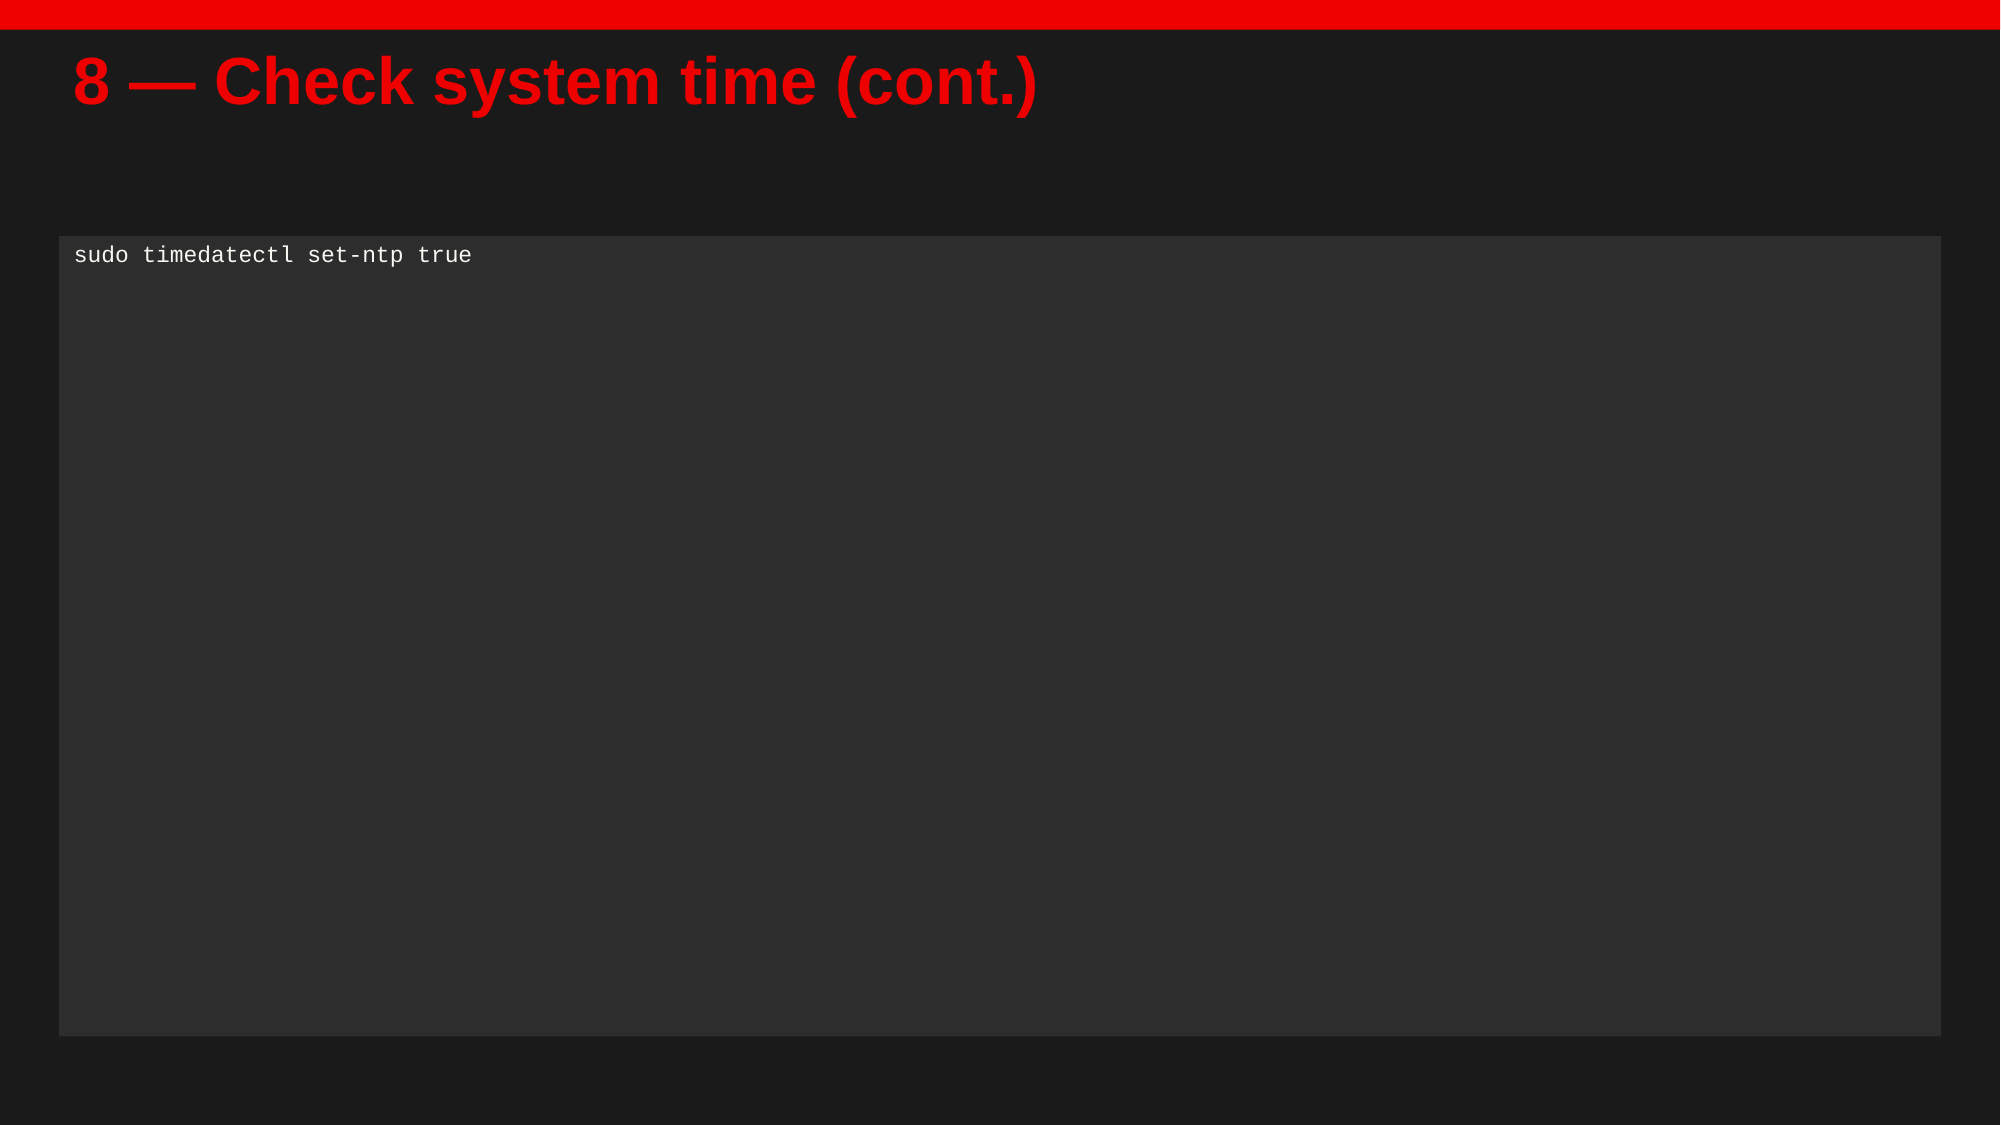

8 — Check system time (cont.)
sudo timedatectl set-ntp true